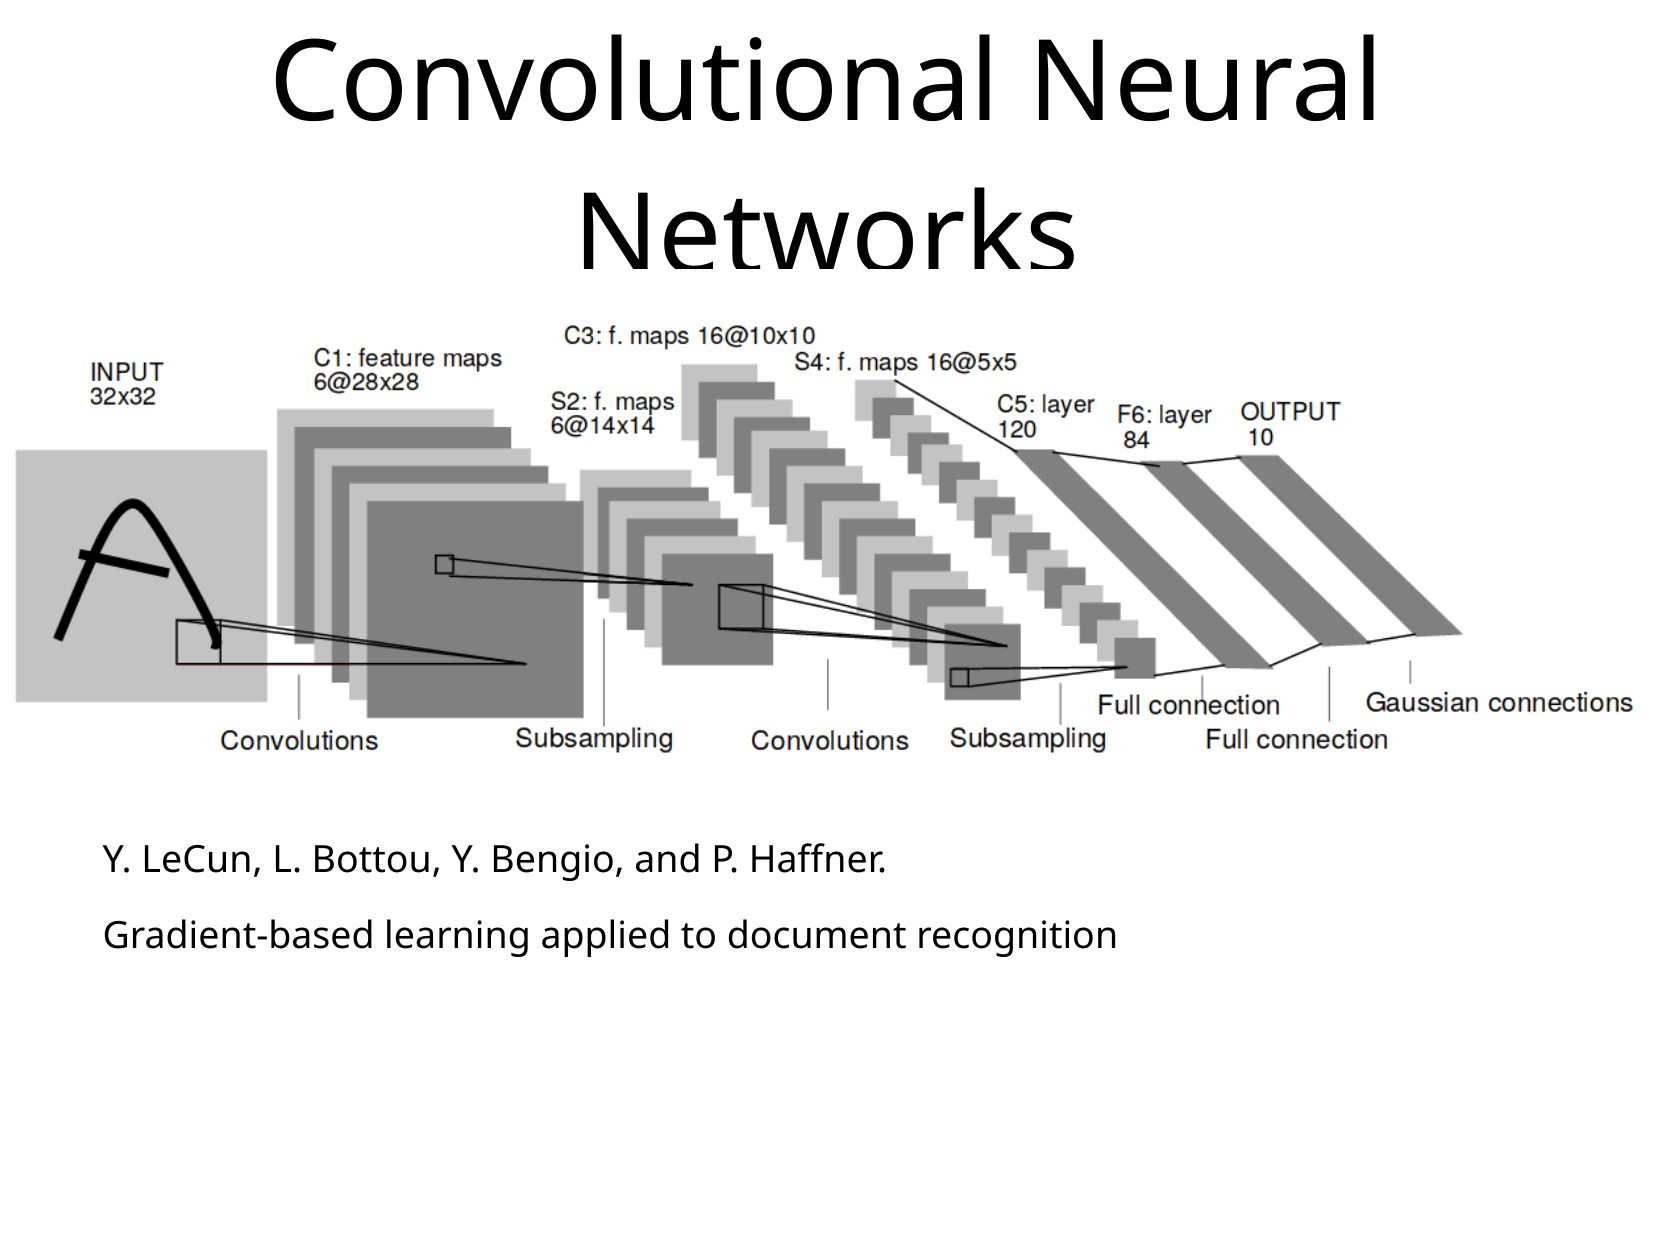

# Convolutional Neural Networks
Y. LeCun, L. Bottou, Y. Bengio, and P. Haffner.
Gradient-based learning applied to document recognition